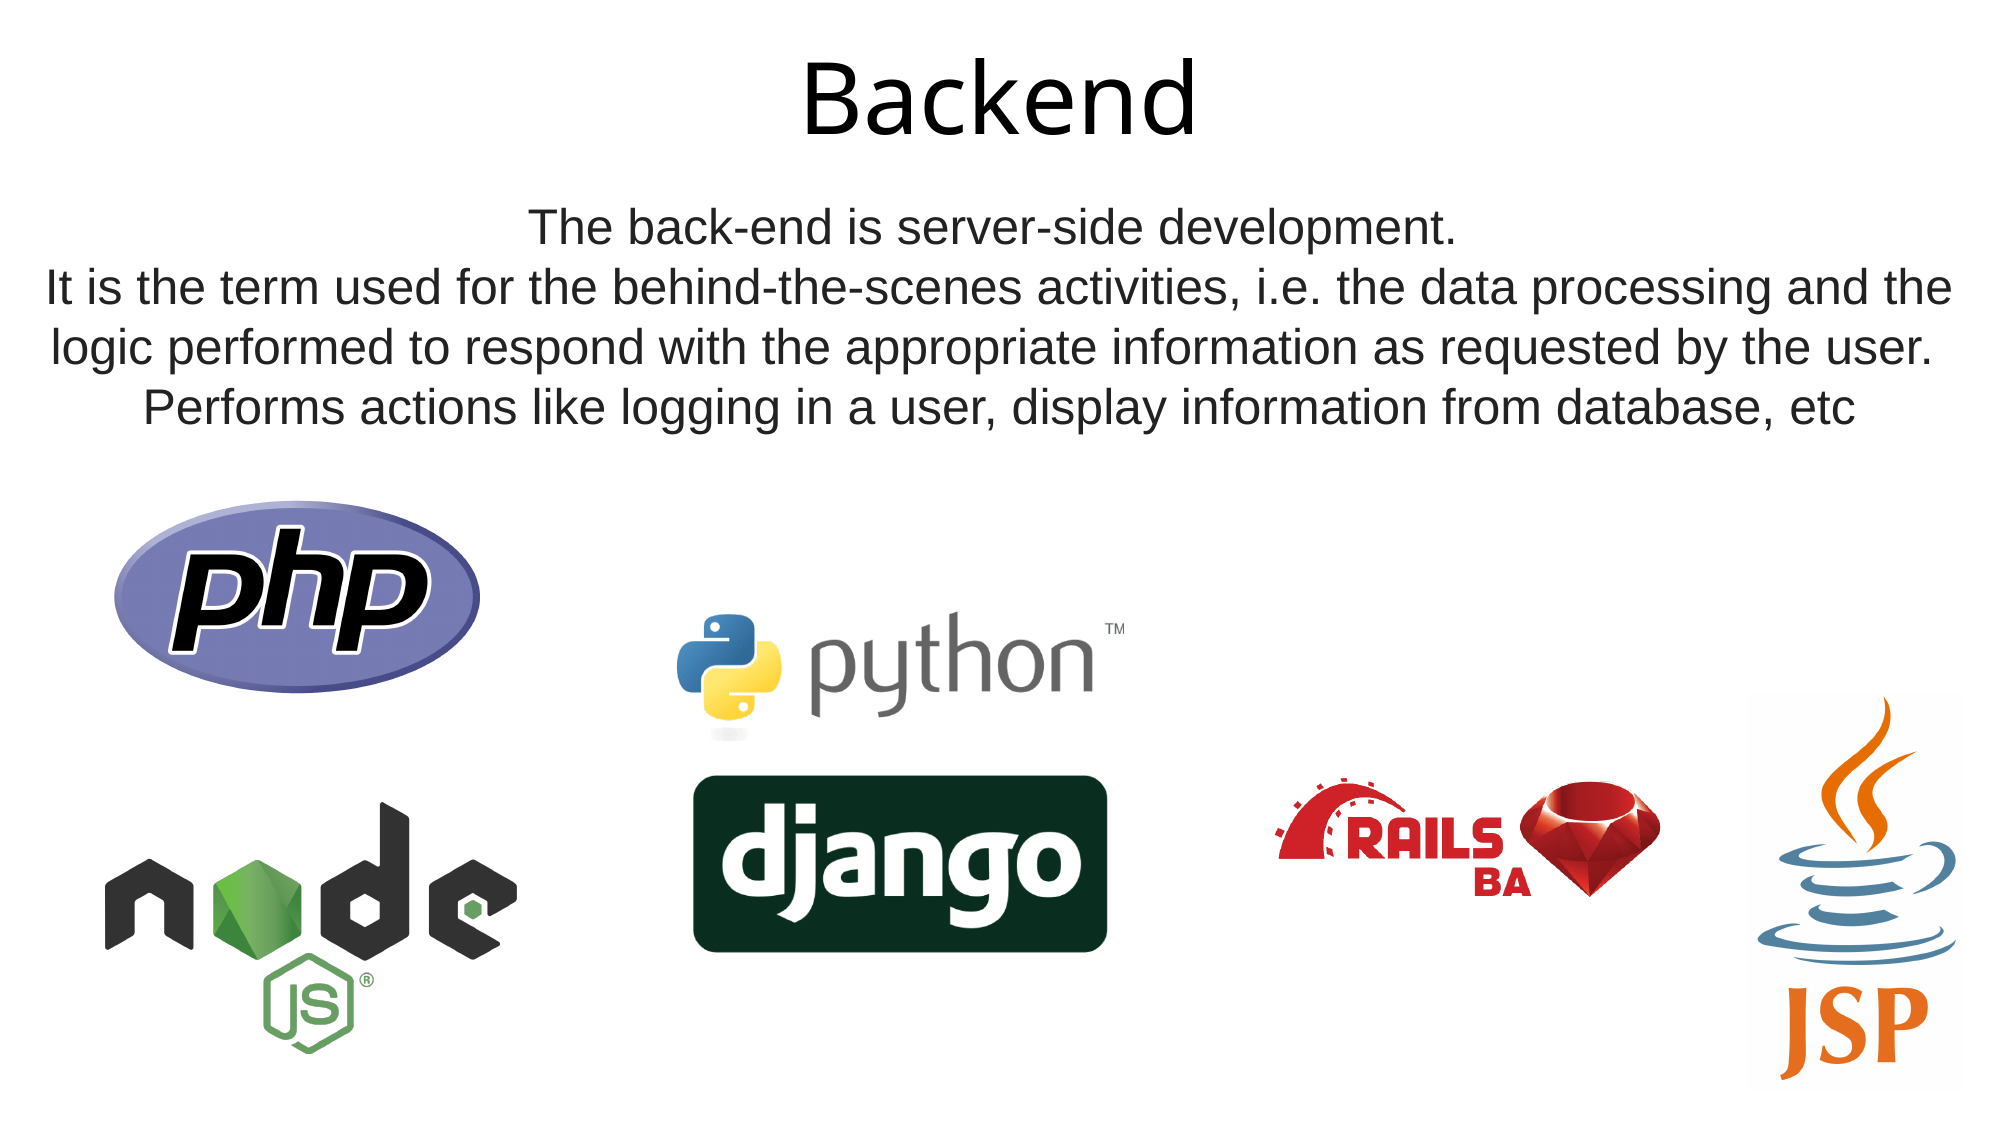

Backend
The back-end is server-side development.
It is the term used for the behind-the-scenes activities, i.e. the data processing and the logic performed to respond with the appropriate information as requested by the user.
Performs actions like logging in a user, display information from database, etc